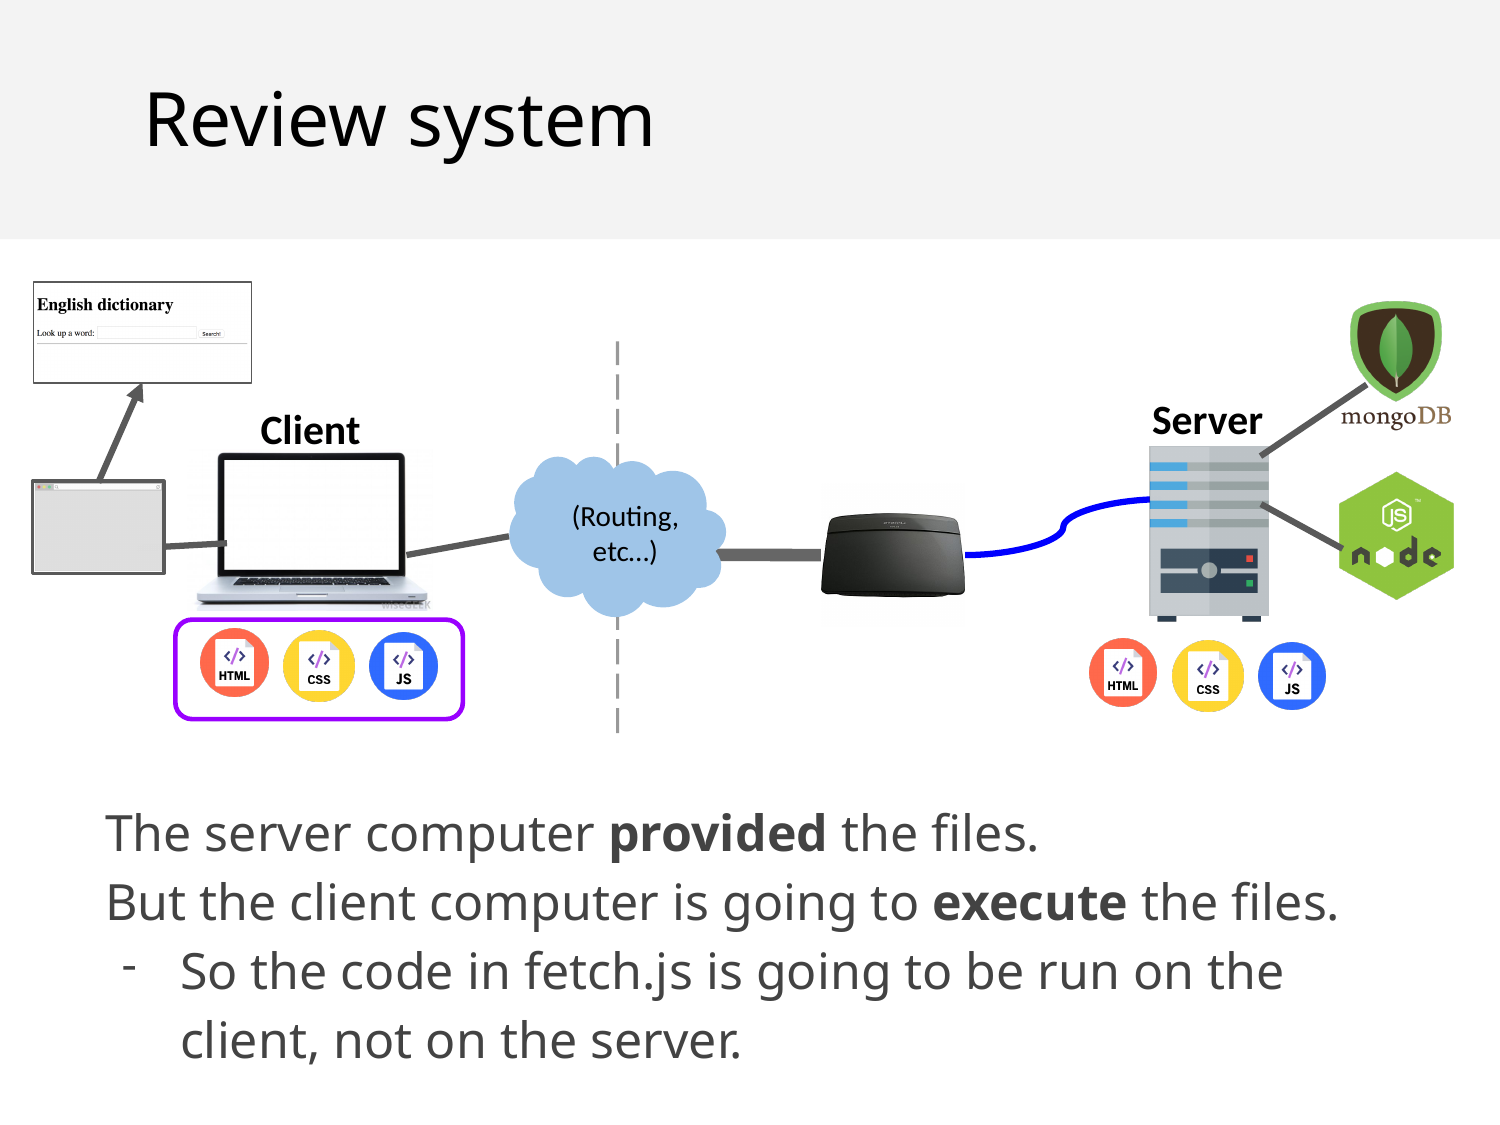

# Review system
Server
Client
(Routing, etc…)
The server computer provided the files.
But the client computer is going to execute the files.
So the code in fetch.js is going to be run on the client, not on the server.